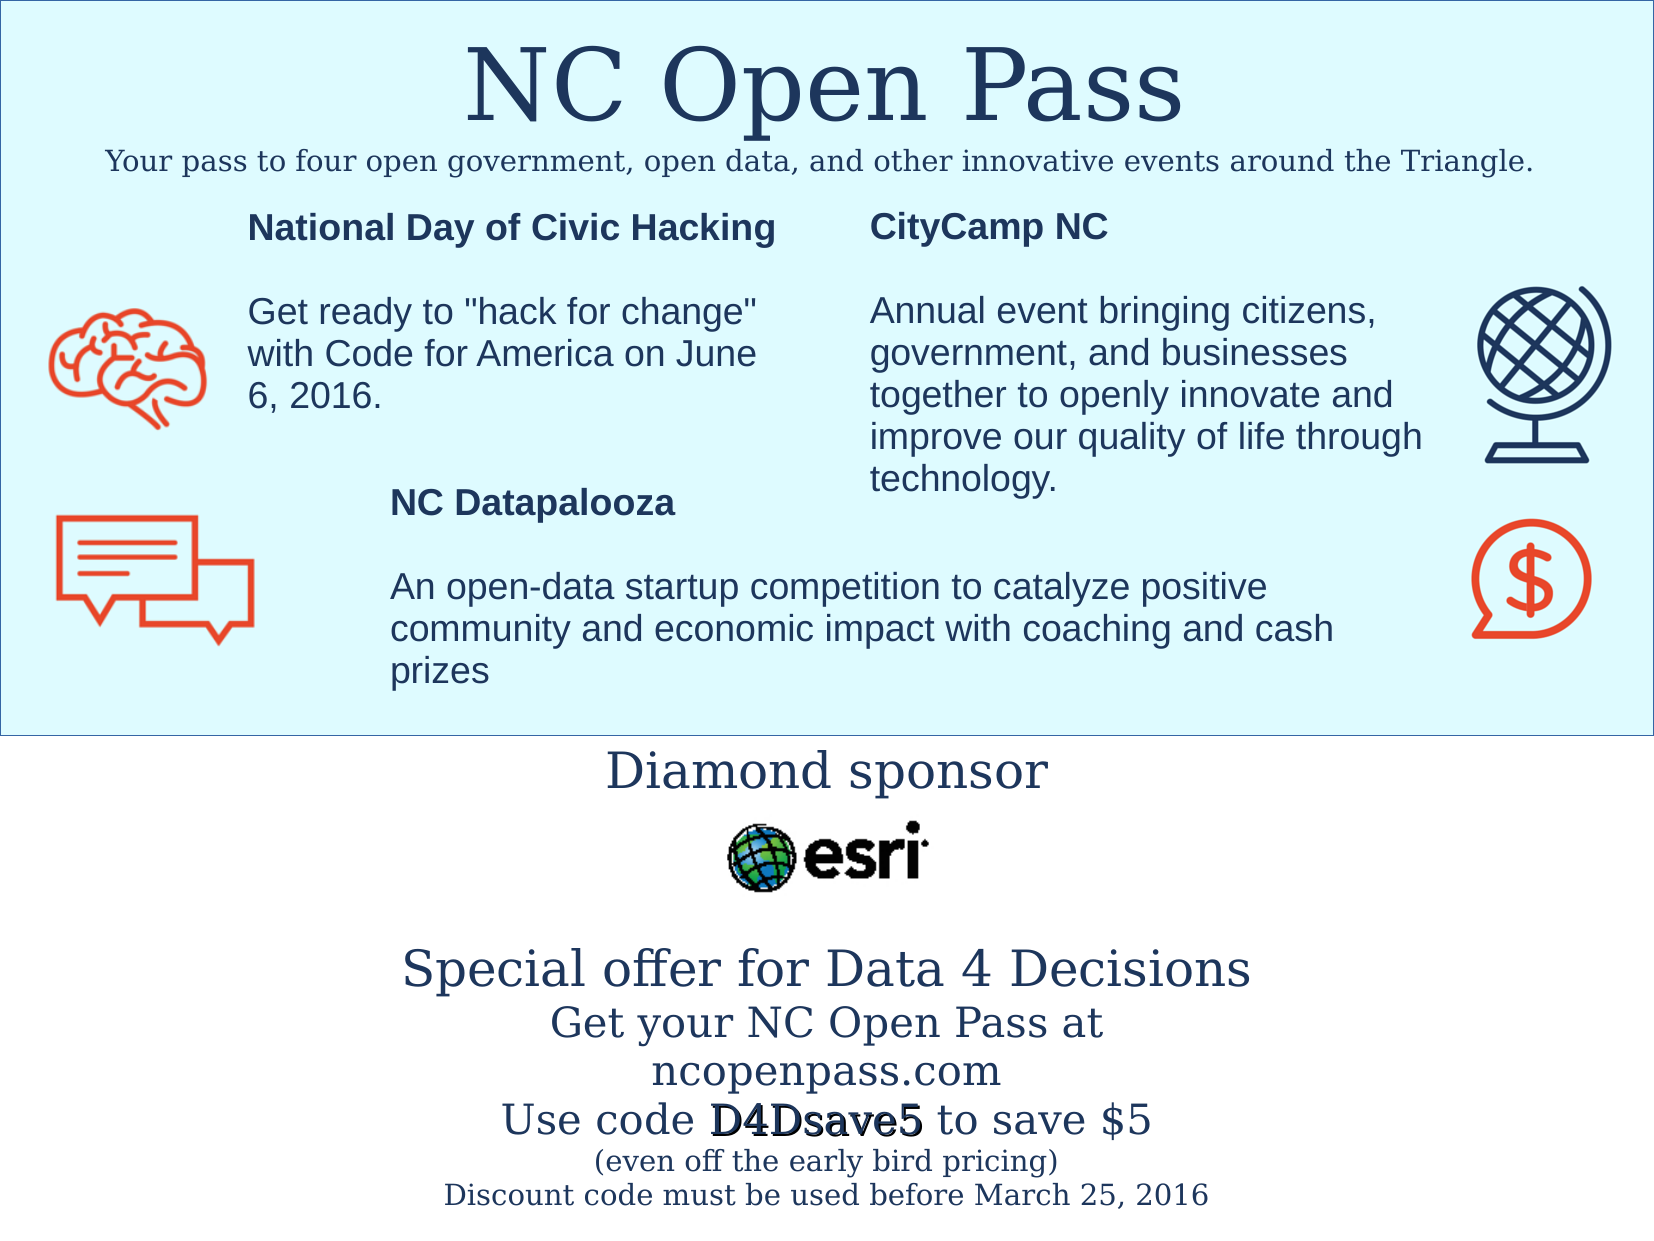

NC Open Pass
Your pass to four open government, open data, and other innovative events around the Triangle.
CityCamp NC
Annual event bringing citizens, government, and businesses together to openly innovate and improve our quality of life through technology.
National Day of Civic Hacking
Get ready to "hack for change" with Code for America on June 6, 2016.
NC Datapalooza
An open-data startup competition to catalyze positive community and economic impact with coaching and cash prizes
Diamond sponsor
Special offer for Data 4 Decisions
Get your NC Open Pass at
ncopenpass.com
Use code D4Dsave5 to save $5
(even off the early bird pricing)
Discount code must be used before March 25, 2016